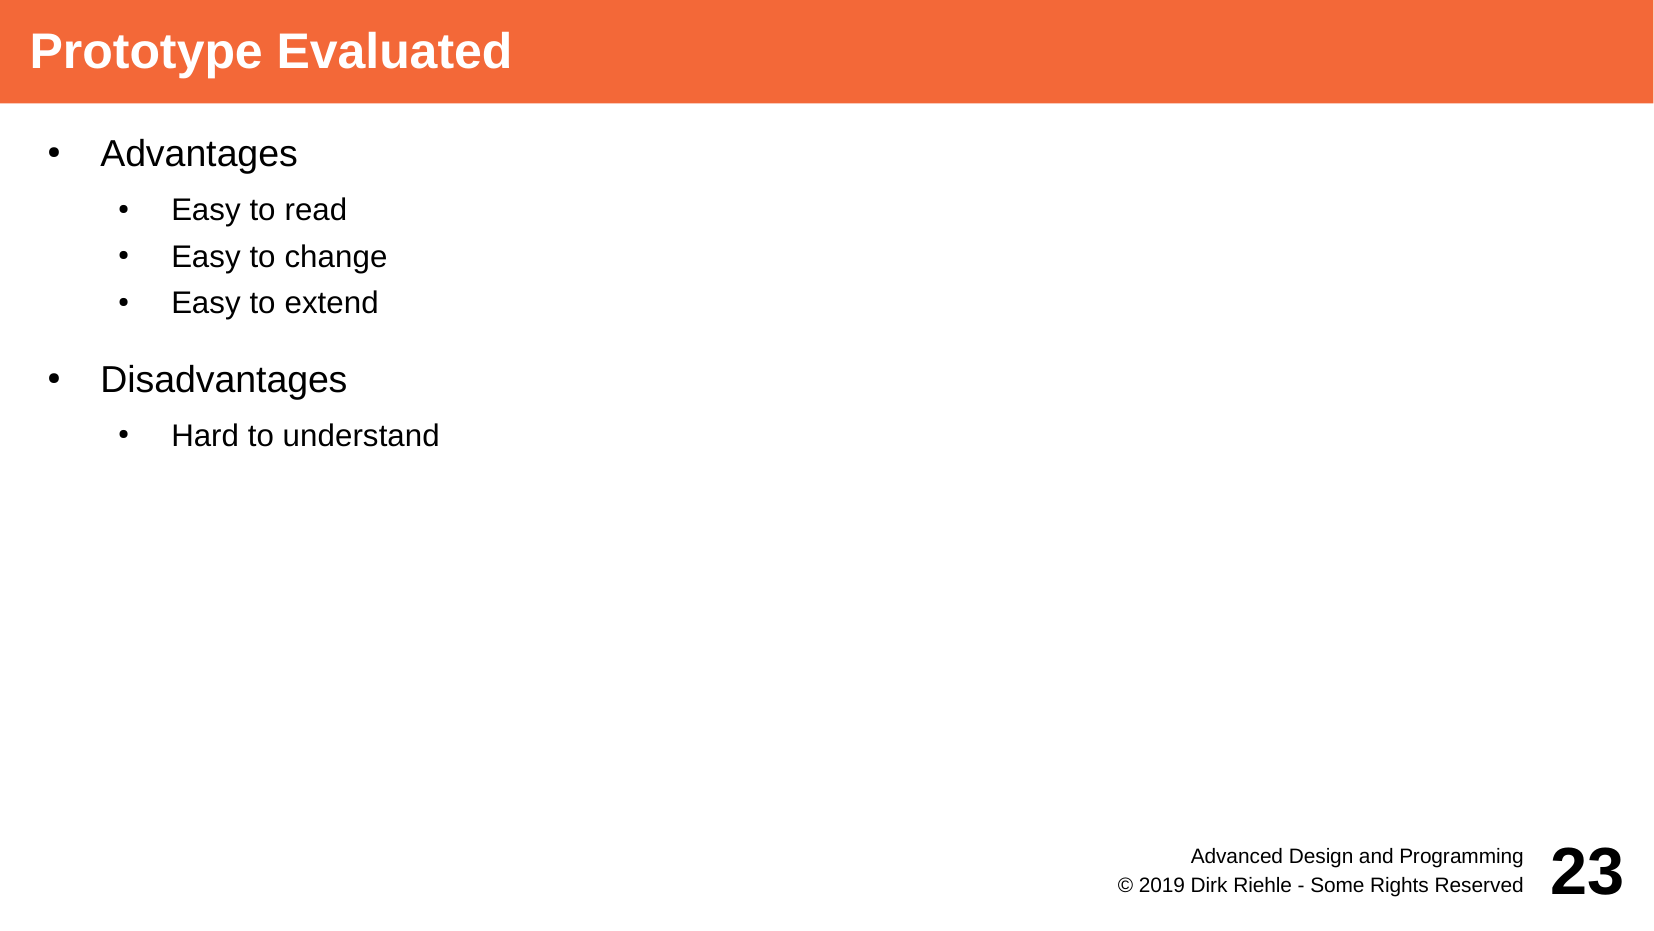

# Prototype Evaluated
Advantages
Easy to read
Easy to change
Easy to extend
Disadvantages
Hard to understand
Advanced Design and Programming
23
© 2019 Dirk Riehle - Some Rights Reserved